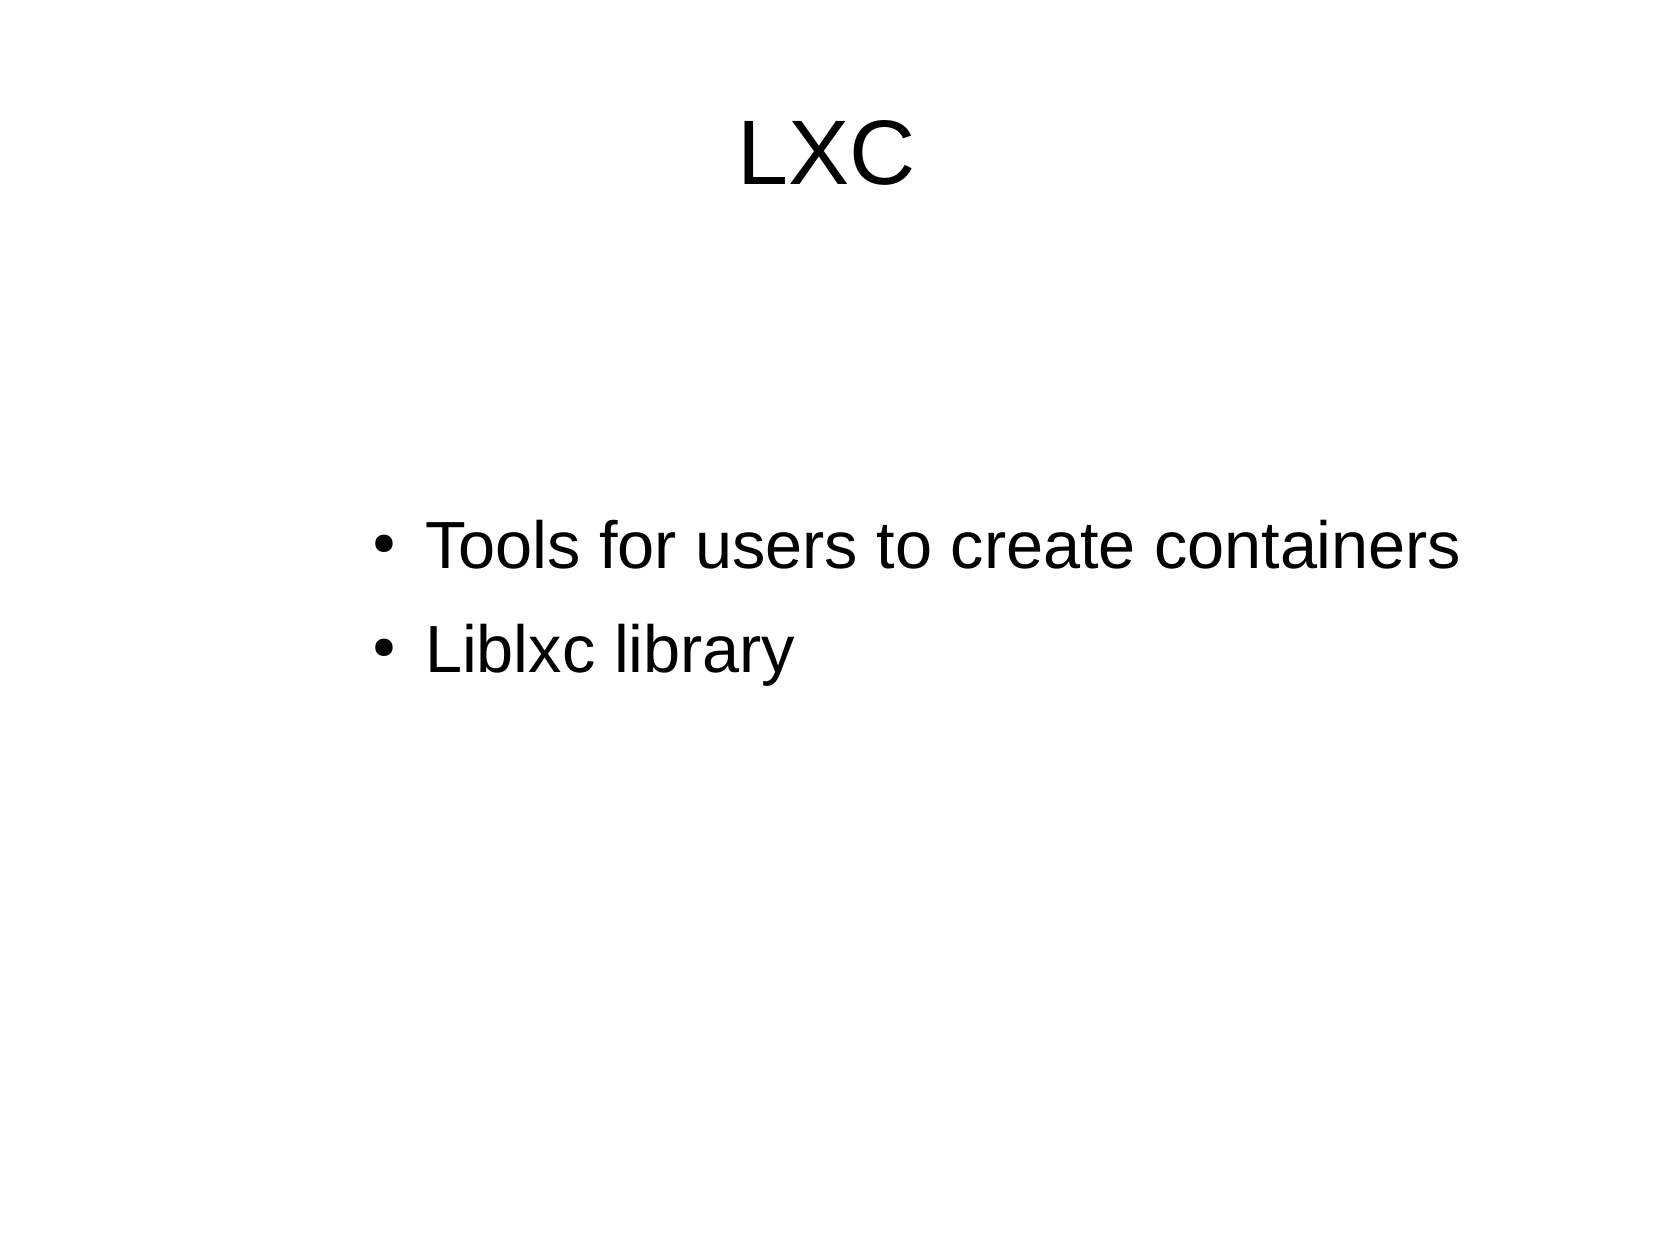

# LXC
Tools for users to create containers
Liblxc library